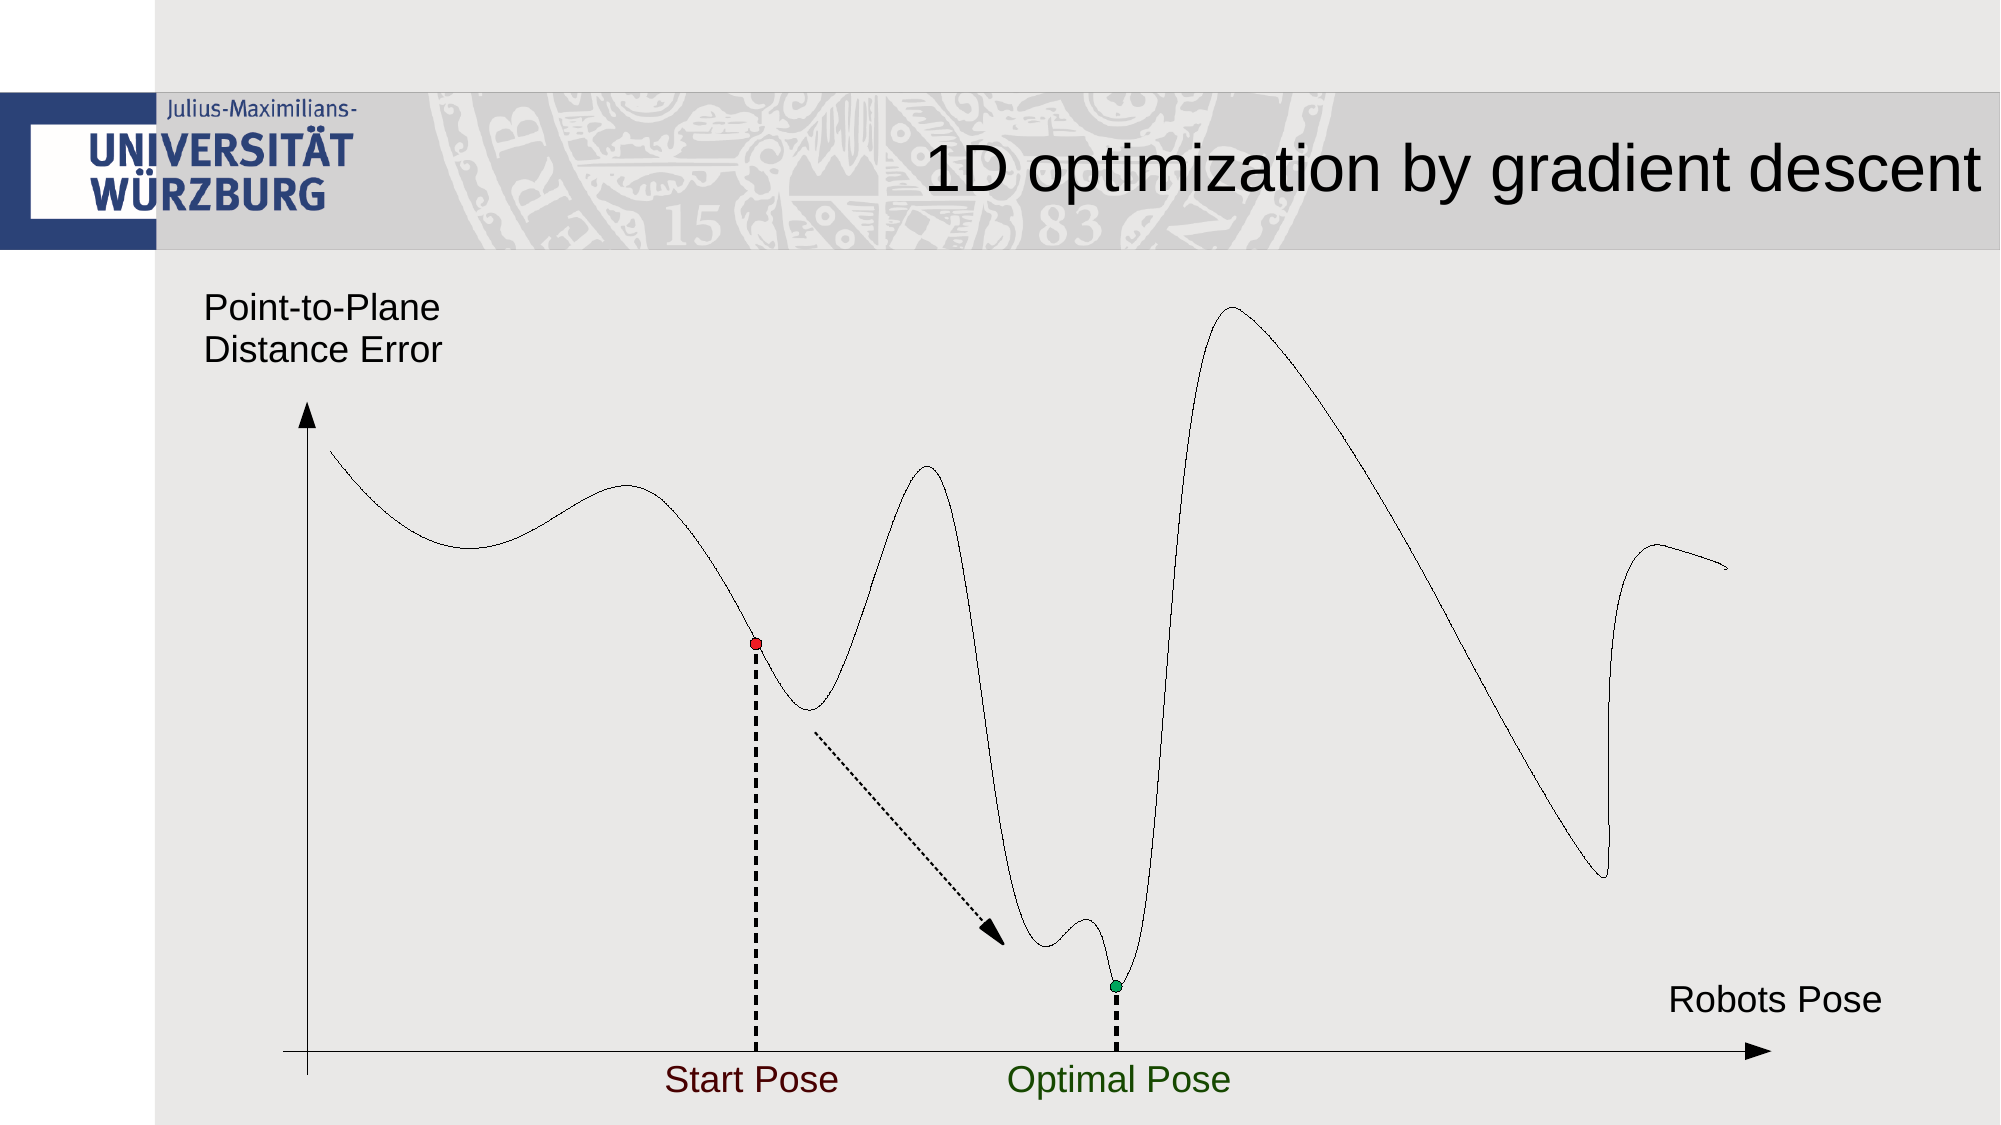

1D optimization by gradient descent
Point-to-Plane Distance Error
Robots Pose
Start Pose
Optimal Pose